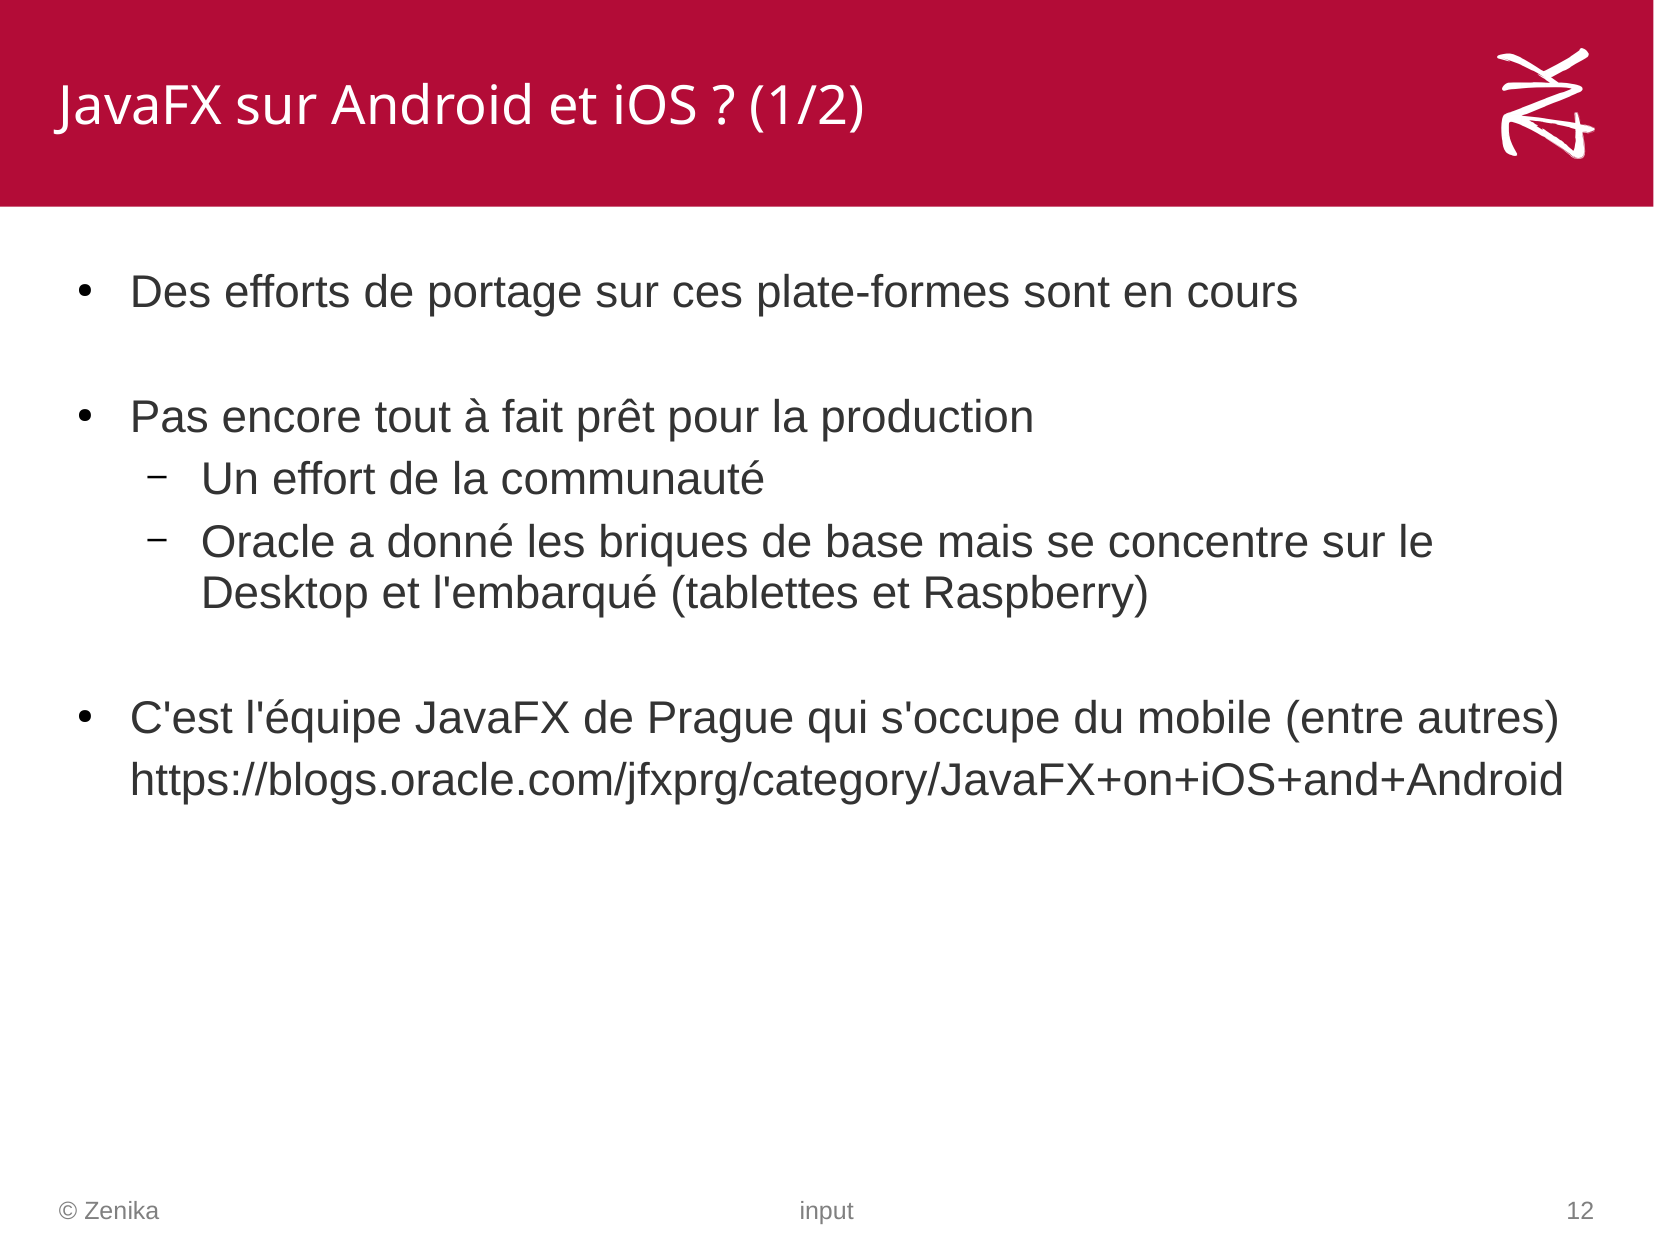

# JavaFX sur Android et iOS ? (1/2)
Des efforts de portage sur ces plate-formes sont en cours
Pas encore tout à fait prêt pour la production
Un effort de la communauté
Oracle a donné les briques de base mais se concentre sur le Desktop et l'embarqué (tablettes et Raspberry)
C'est l'équipe JavaFX de Prague qui s'occupe du mobile (entre autres)
https://blogs.oracle.com/jfxprg/category/JavaFX+on+iOS+and+Android